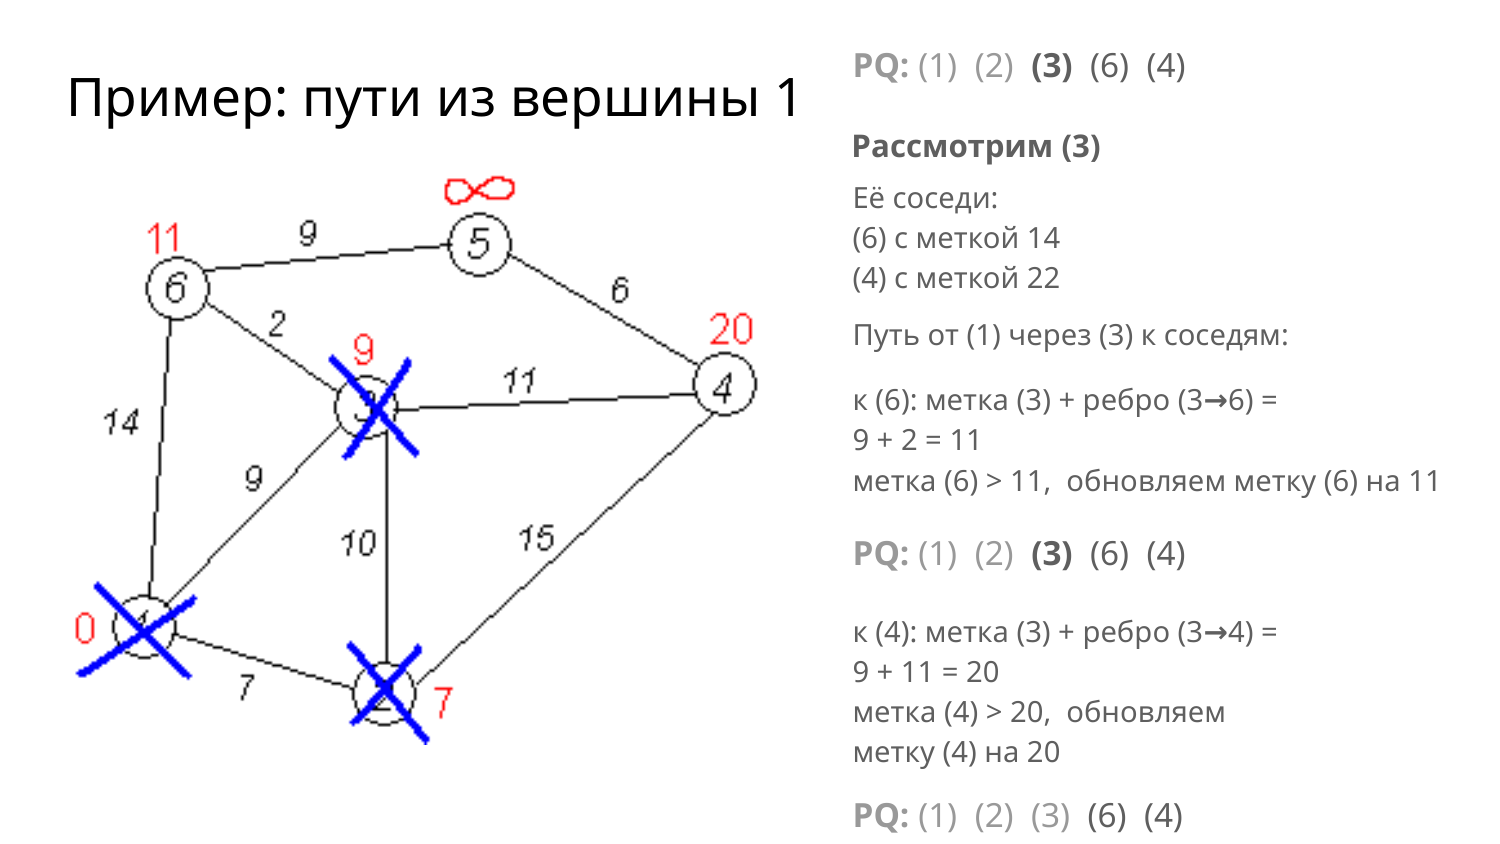

PQ: (1) (2) (3) (6) (4)
# Пример: пути из вершины 1
Рассмотрим (3)
Её соседи:
(6) с меткой 14
(4) с меткой 22
Путь от (1) через (3) к соседям:
к (6): метка (3) + ребро (3→6) =
9 + 2 = 11
метка (6) > 11, обновляем метку (6) на 11
PQ: (1) (2) (3) (6) (4)
к (4): метка (3) + ребро (3→4) =
9 + 11 = 20
метка (4) > 20, обновляем метку (4) на 20
PQ: (1) (2) (3) (6) (4)